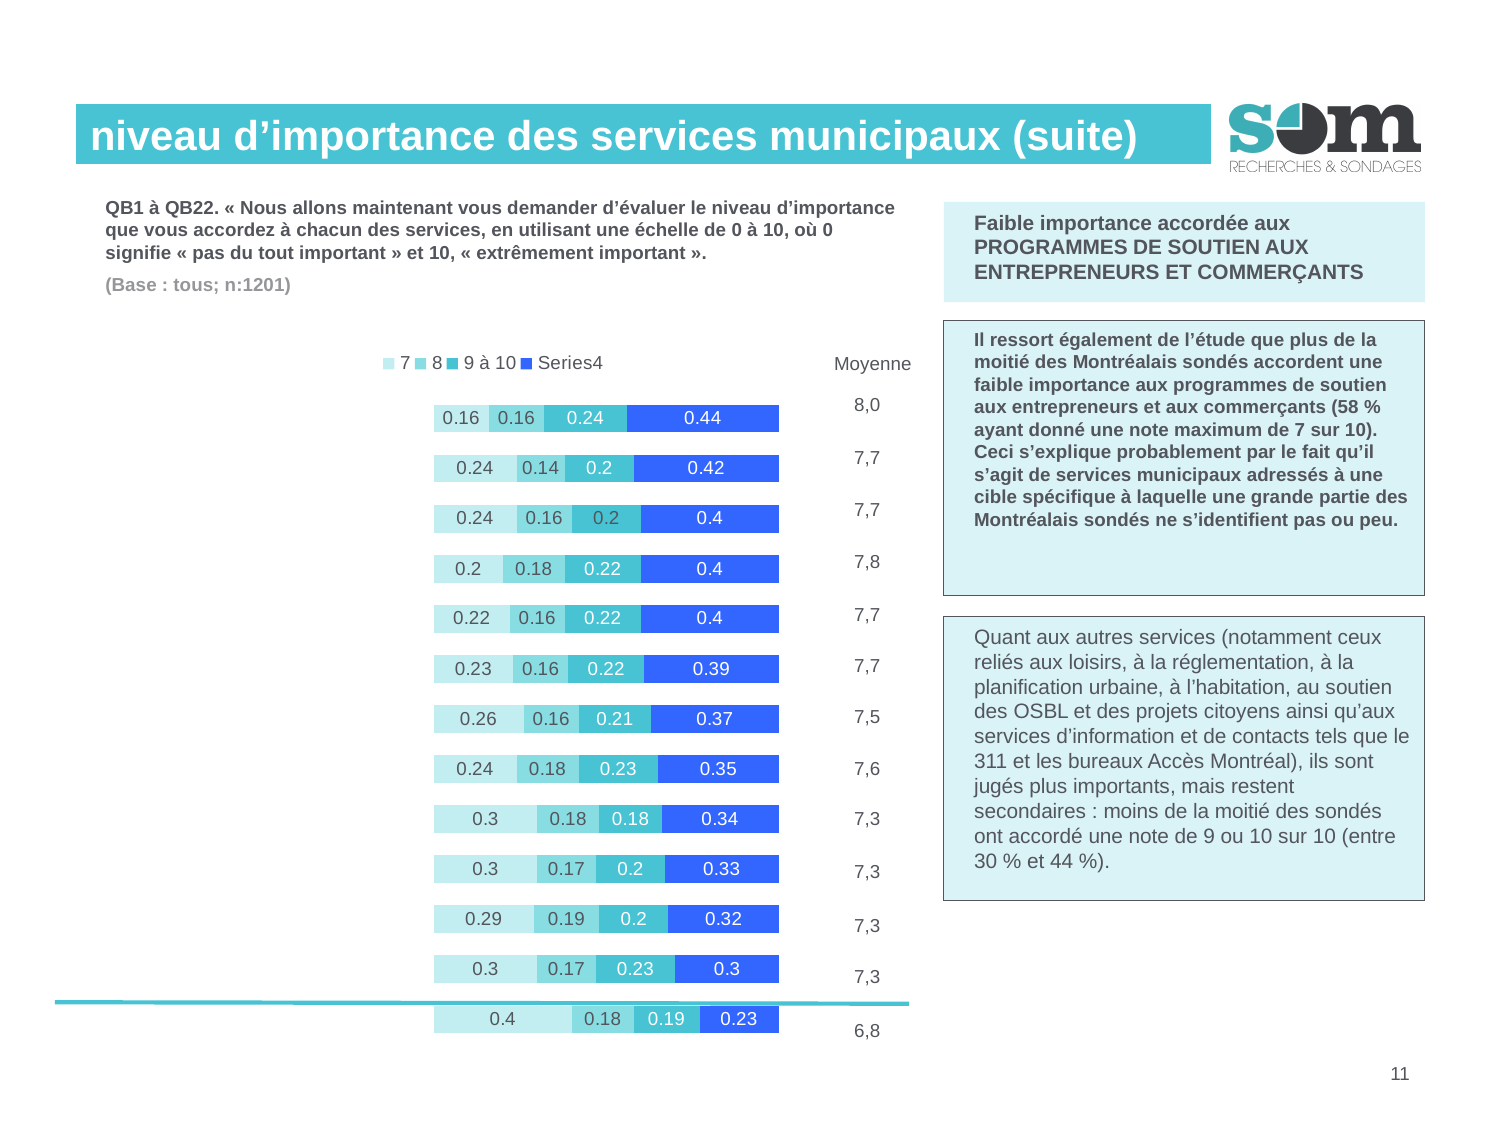

# niveau d’importance des services municipaux (suite)
QB1 à QB22. « Nous allons maintenant vous demander d’évaluer le niveau d’importance que vous accordez à chacun des services, en utilisant une échelle de 0 à 10, où 0 signifie « pas du tout important » et 10, « extrêmement important ».
(Base : tous; n:1201)
Faible importance accordée aux PROGRAMMES DE SOUTIEN AUX ENTREPRENEURS ET COMMERÇANTS
Il ressort également de l’étude que plus de la moitié des Montréalais sondés accordent une faible importance aux programmes de soutien aux entrepreneurs et aux commerçants (58 % ayant donné une note maximum de 7 sur 10). Ceci s’explique probablement par le fait qu’il s’agit de services municipaux adressés à une cible spécifique à laquelle une grande partie des Montréalais sondés ne s’identifient pas ou peu.
### Chart
| Category | 7 | 8 | 9 à 10 | |
|---|---|---|---|---|
| Programmes de soutien aux entrepreneurs et commerçants | 0.4 | 0.18 | 0.19 | 0.23 |
| Services de soutien aux OSBL et d’appui aux projets citoyens | 0.3 | 0.17 | 0.23 | 0.3 |
| Service téléphonique 311 et des bureaux Accès Montréal | 0.29 | 0.19 | 0.2 | 0.32 |
| Services de communications et d’information | 0.3 | 0.17 | 0.2 | 0.33 |
| Services de consultation publique | 0.3 | 0.18 | 0.18 | 0.34 |
| Services de loisir à caractère scientifique | 0.24 | 0.18 | 0.23 | 0.35 |
| Service de planification urbaine | 0.26 | 0.16 | 0.21 | 0.37 |
| Services des permis et contrôle | 0.23 | 0.16 | 0.22 | 0.39 |
| Services communautaires | 0.22 | 0.16 | 0.22 | 0.4 |
| Services culturels, sportifs et de loisir | 0.2 | 0.18 | 0.22 | 0.4 |
| Bibliothèques municipales | 0.24 | 0.16 | 0.2 | 0.4 |
| Programmes offerts en matière d’habitation et des politiques familiales | 0.24 | 0.14 | 0.2 | 0.42 |
| Services d’aménagement/d’équipement/entretien des rives/parcs/espaces verts | 0.16 | 0.16 | 0.24 | 0.44 |Moyenne
8,0
7,7
7,7
7,8
7,7
Quant aux autres services (notamment ceux reliés aux loisirs, à la réglementation, à la planification urbaine, à l’habitation, au soutien des OSBL et des projets citoyens ainsi qu’aux services d’information et de contacts tels que le 311 et les bureaux Accès Montréal), ils sont jugés plus importants, mais restent secondaires : moins de la moitié des sondés ont accordé une note de 9 ou 10 sur 10 (entre 30 % et 44 %).
7,7
7,5
7,6
7,3
7,3
7,3
7,3
6,8